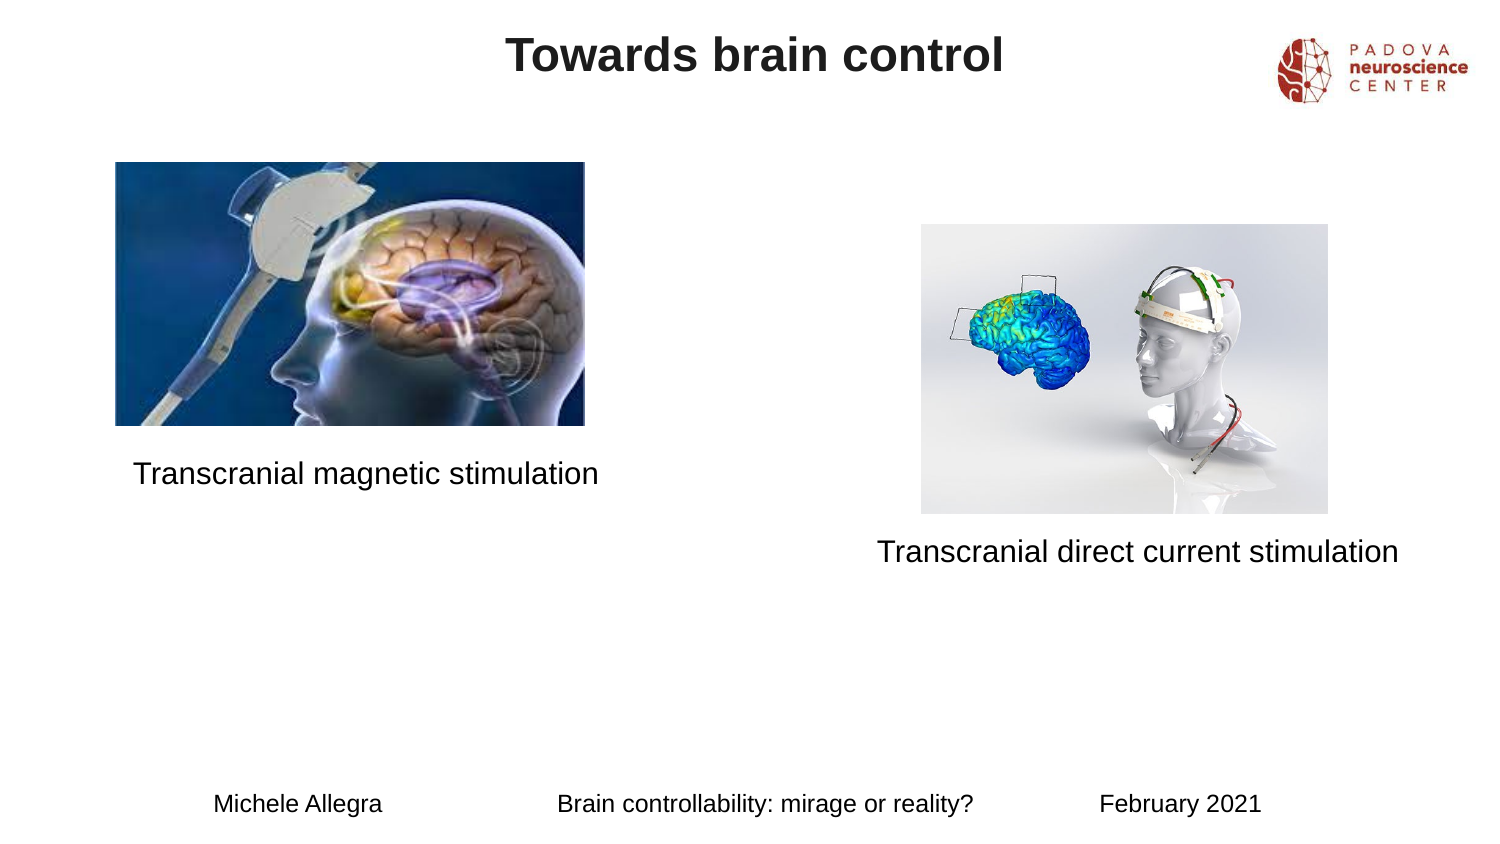

Towards brain control
Transcranial magnetic stimulation
Transcranial direct current stimulation
Michele Allegra Brain controllability: mirage or reality? February 2021